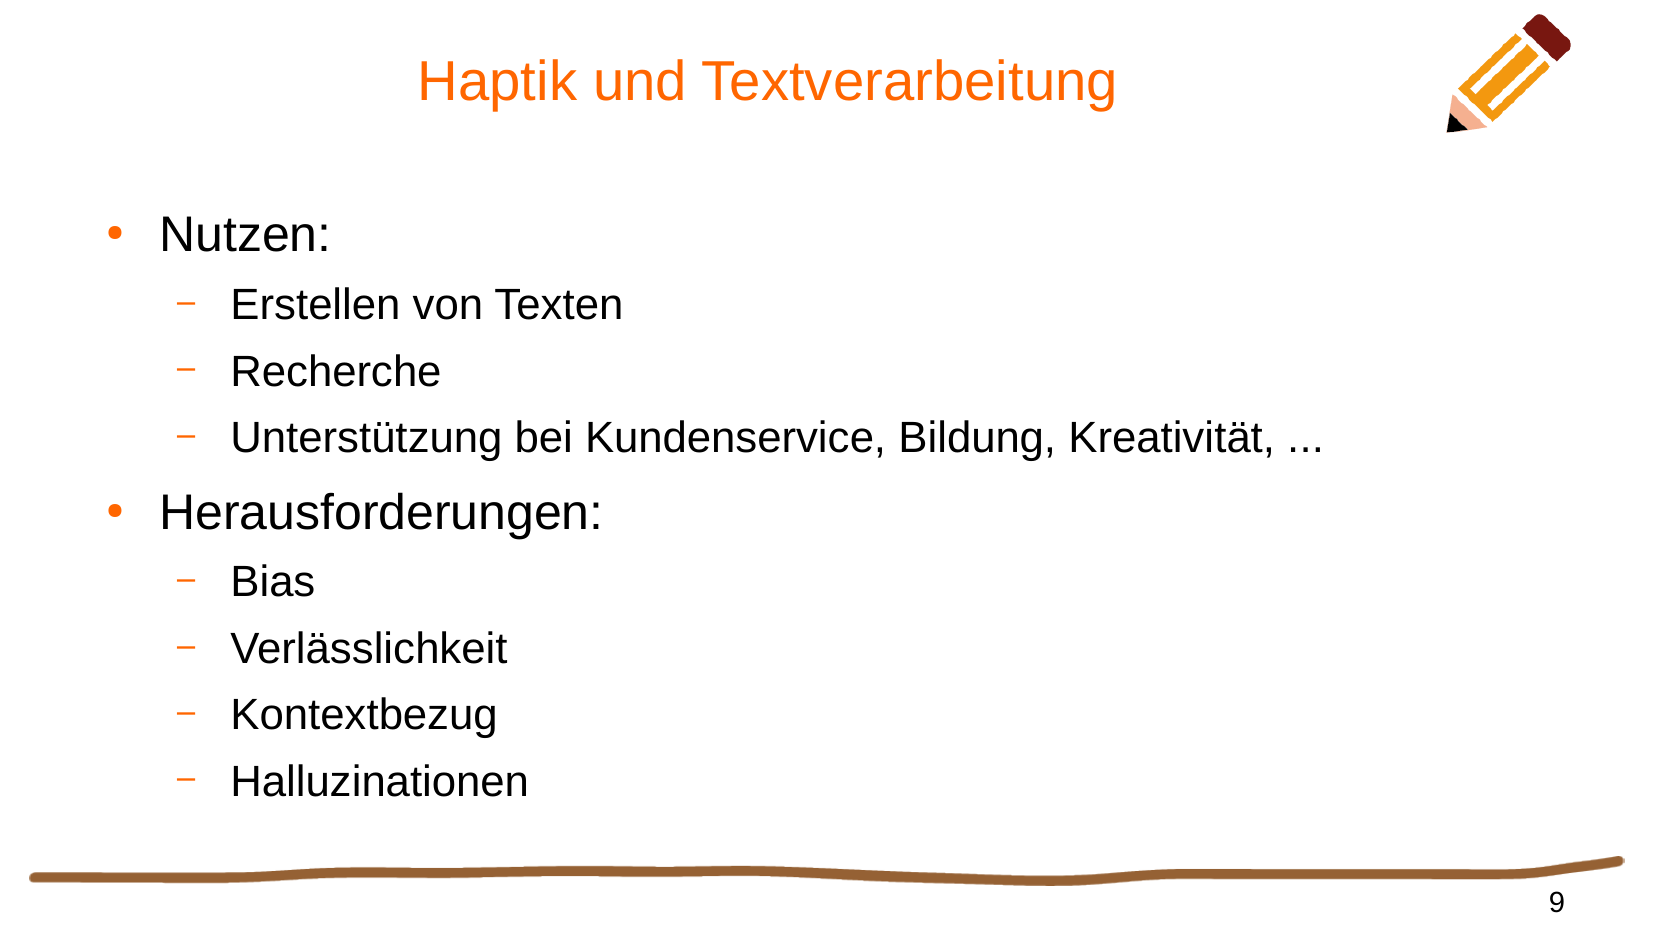

# Haptik und Textverarbeitung
Nutzen:
Erstellen von Texten
Recherche
Unterstützung bei Kundenservice, Bildung, Kreativität, ...
Herausforderungen:
Bias
Verlässlichkeit
Kontextbezug
Halluzinationen
9